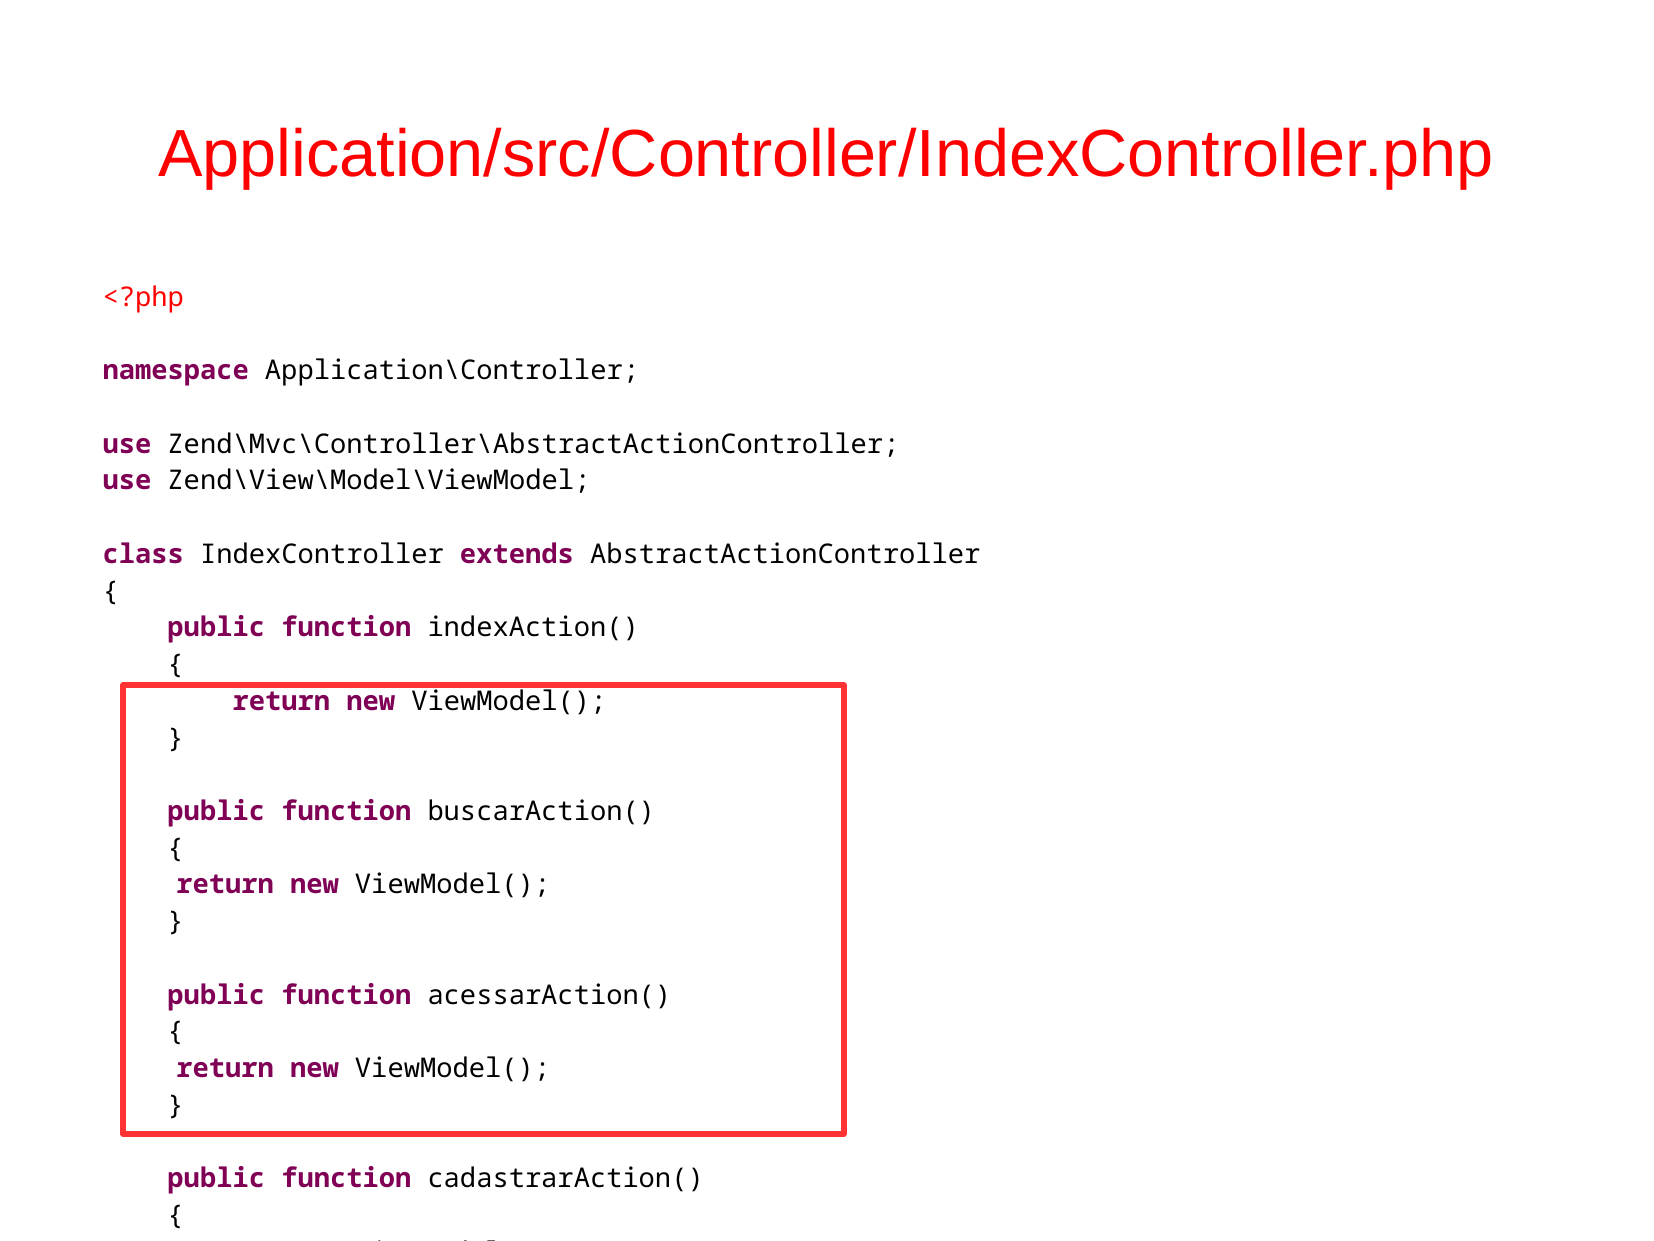

# Application/src/Controller/IndexController.php
<?php
namespace Application\Controller;
use Zend\Mvc\Controller\AbstractActionController;
use Zend\View\Model\ViewModel;
class IndexController extends AbstractActionController
{
 public function indexAction()
 {
 return new ViewModel();
 }
 public function buscarAction()
 {
 	return new ViewModel();
 }
 public function acessarAction()
 {
 	return new ViewModel();
 }
 public function cadastrarAction()
 {
 	return new ViewModel();
 }
}